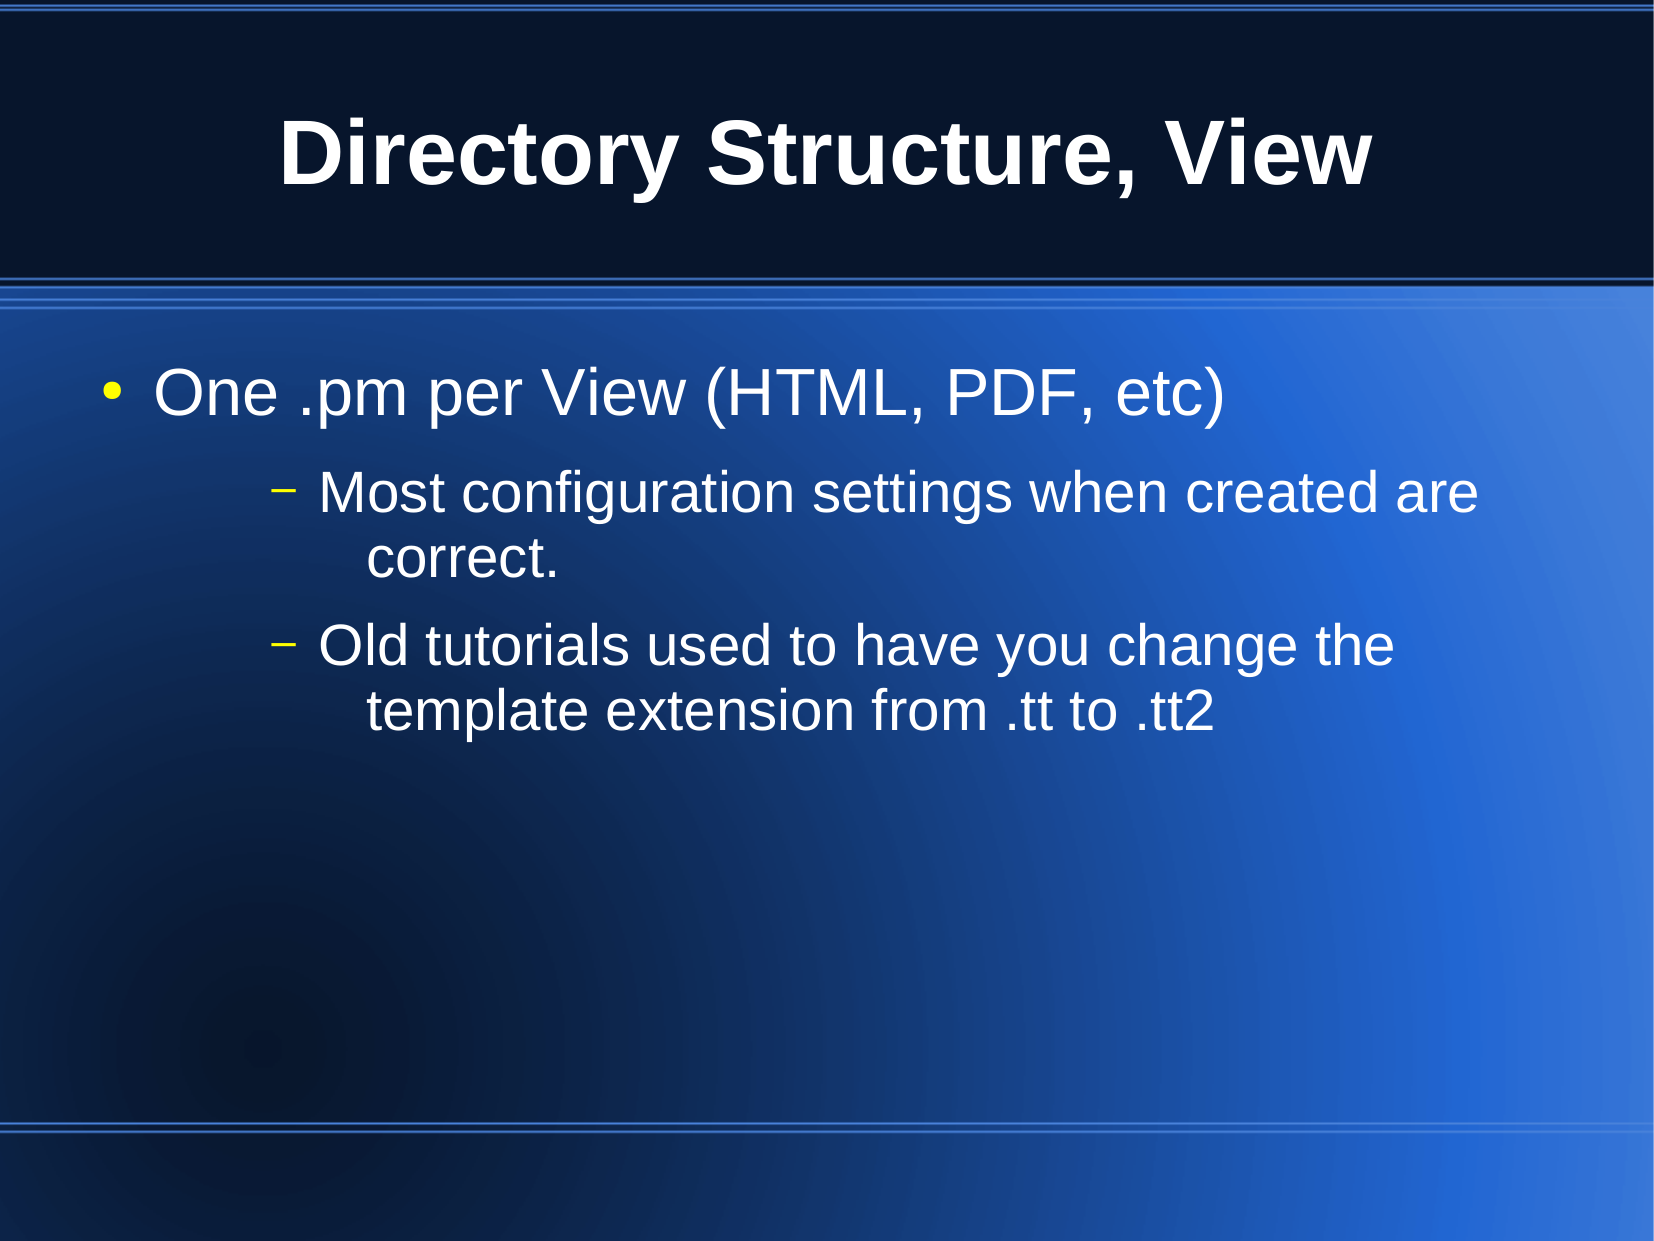

# Directory Structure, View
One .pm per View (HTML, PDF, etc)
Most configuration settings when created are correct.
Old tutorials used to have you change the template extension from .tt to .tt2